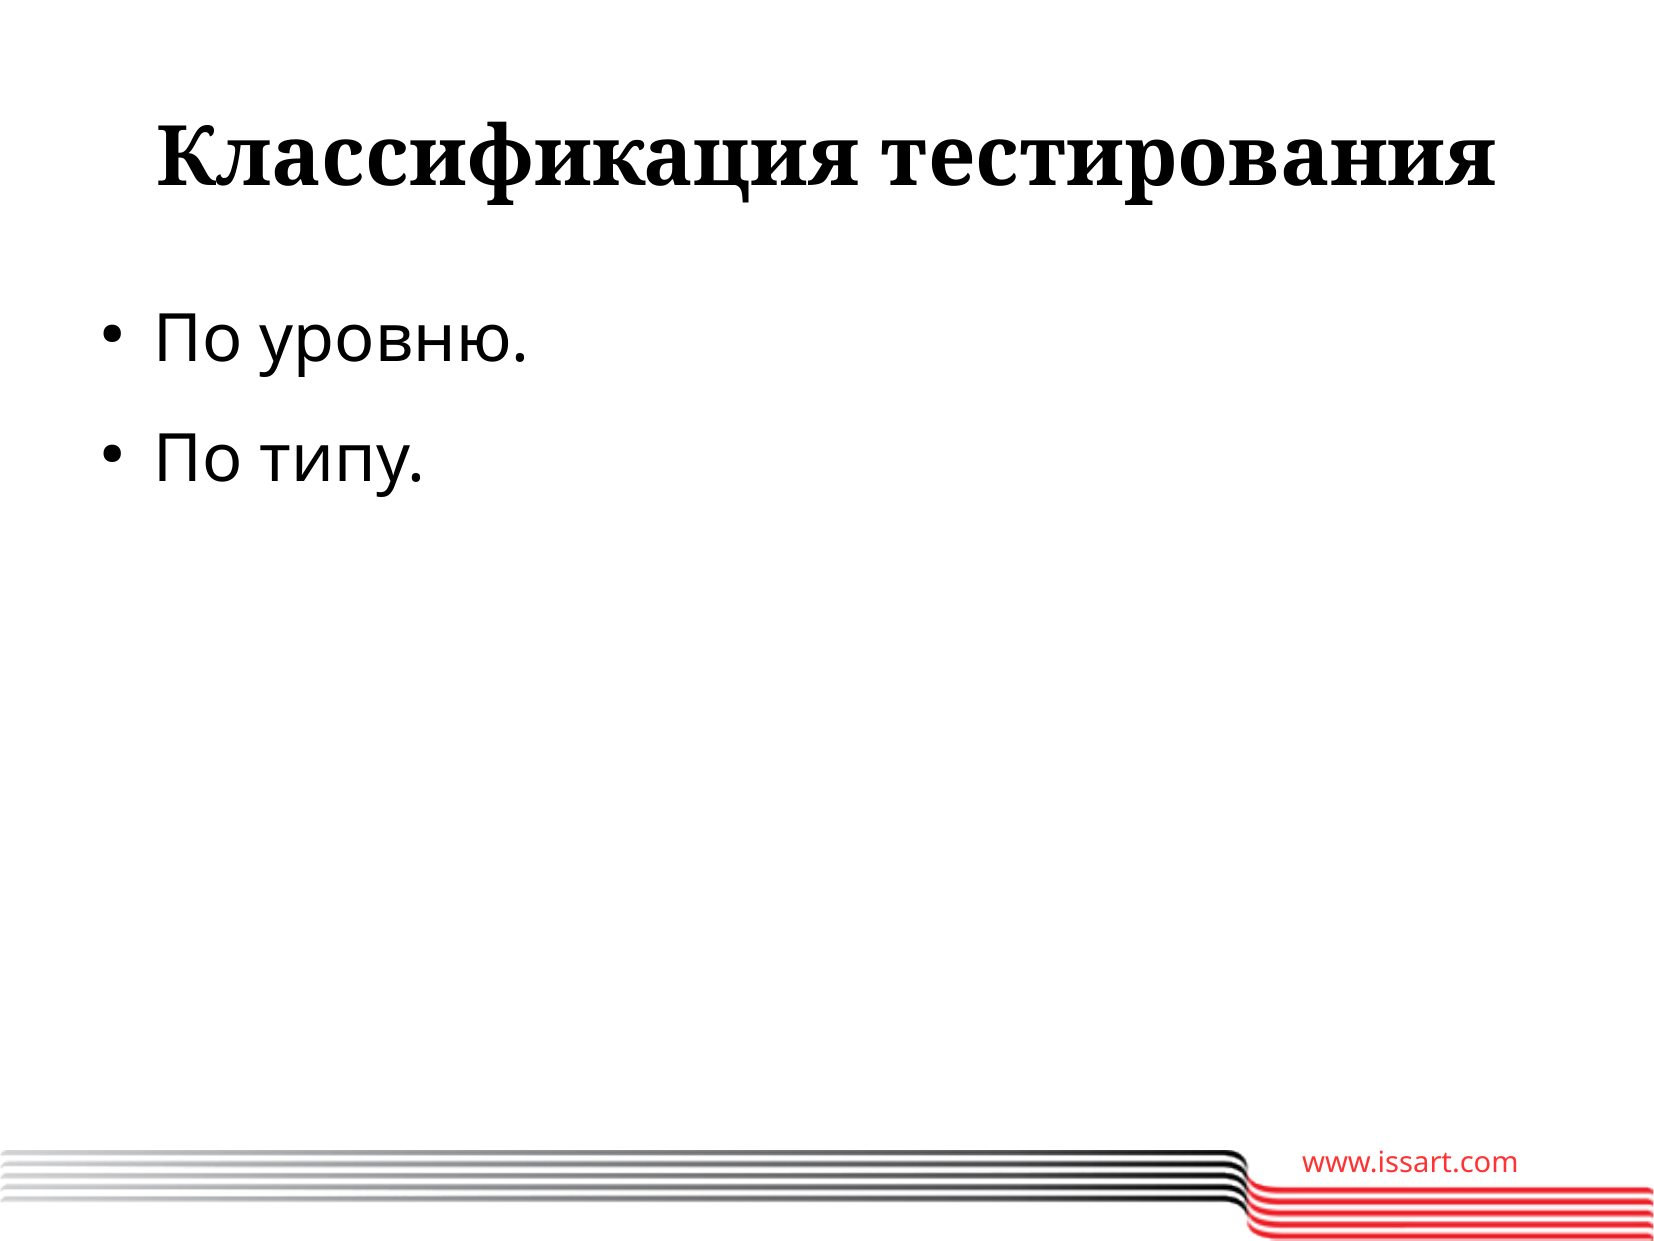

# Классификация тестирования
По уровню.
По типу.
www.issart.com